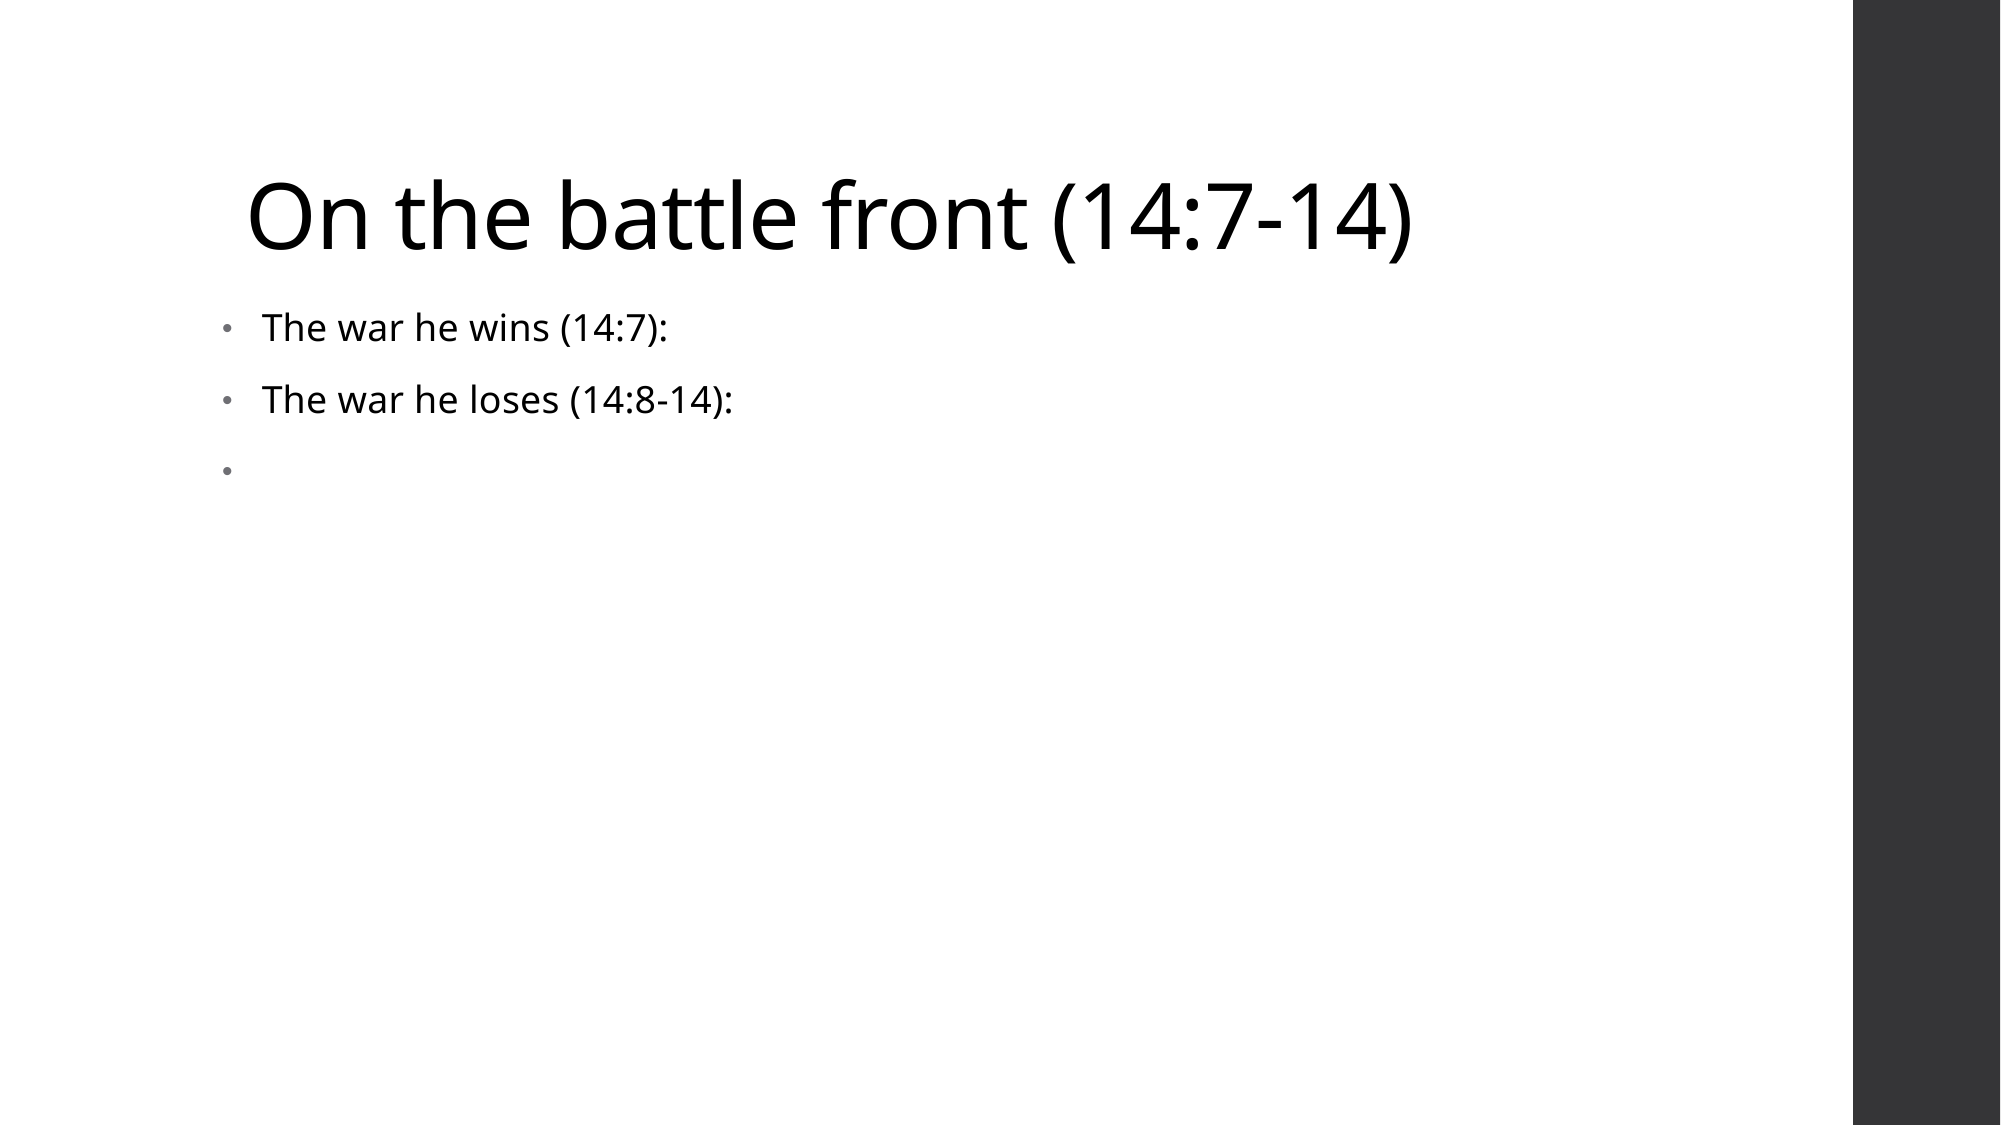

# On the battle front (14:7-14)
 The war he wins (14:7):
 The war he loses (14:8-14):